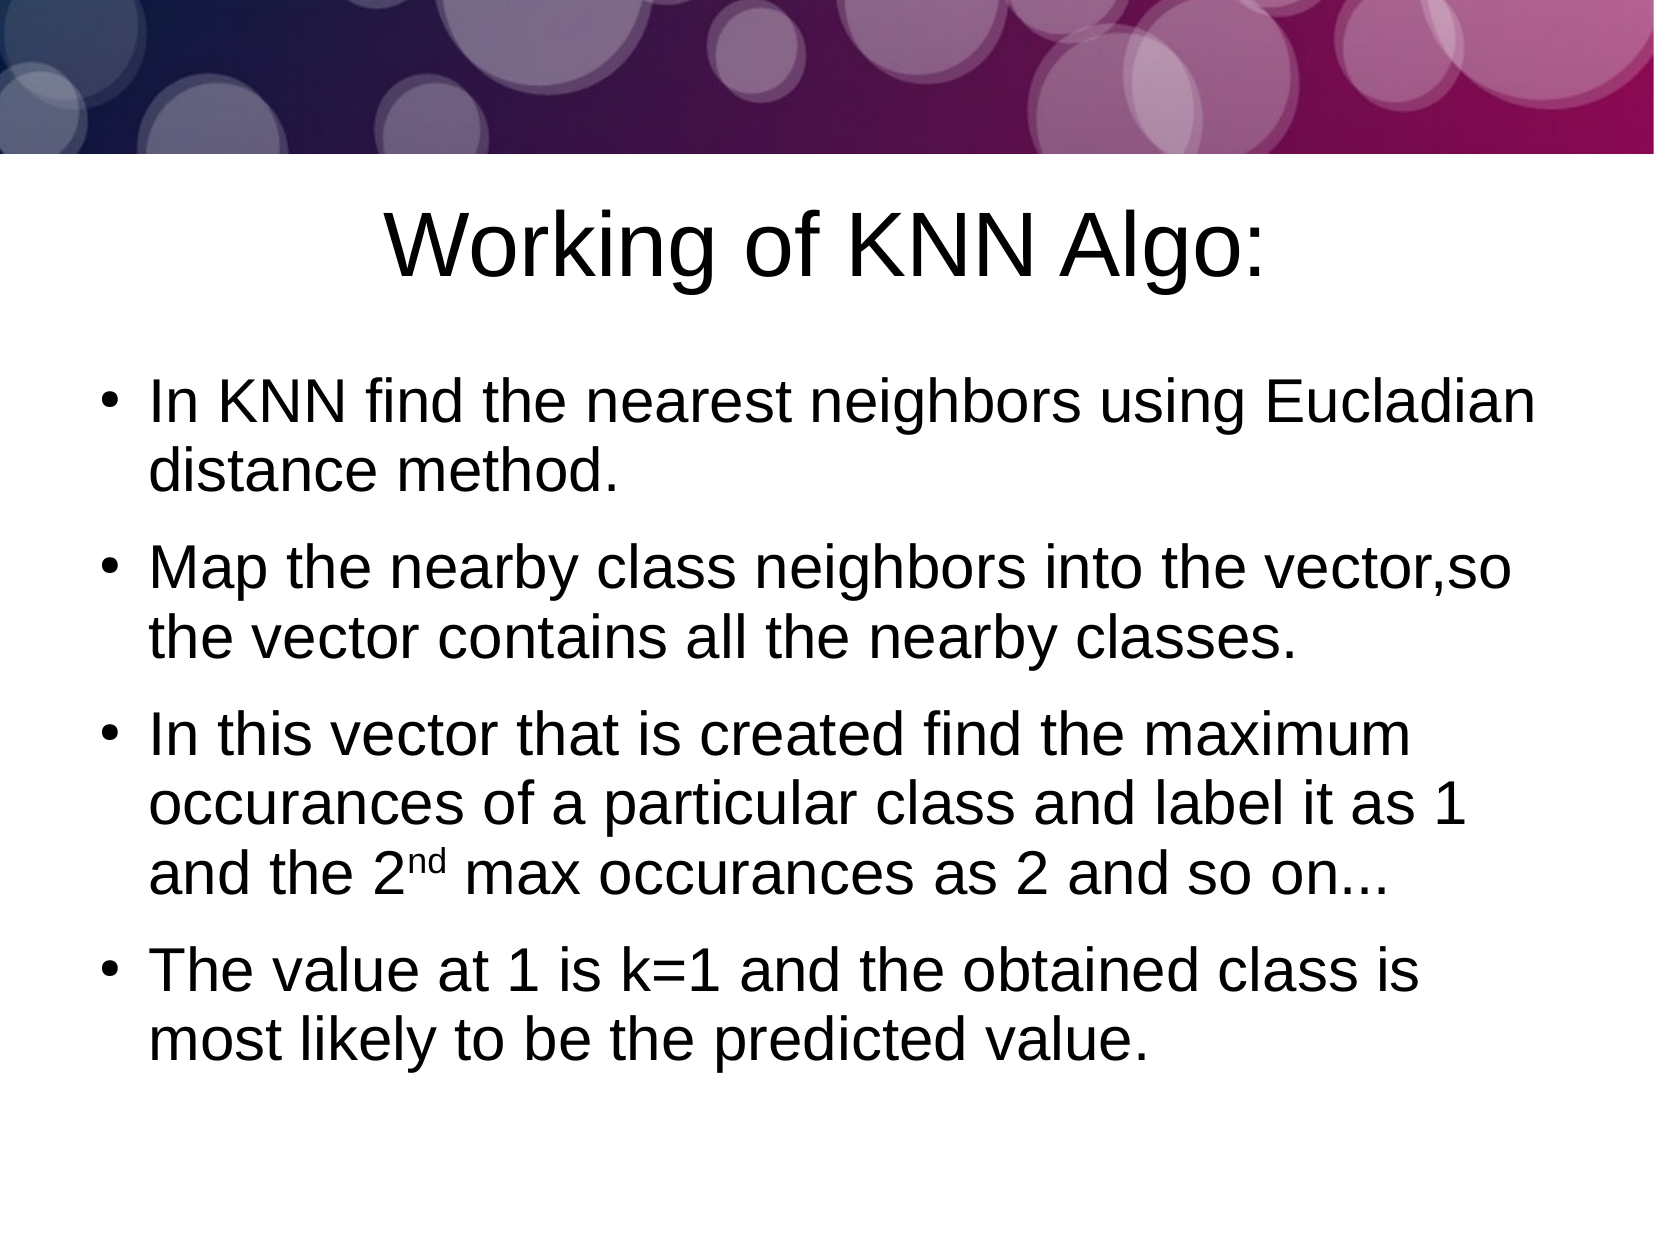

# Working of KNN Algo:
In KNN find the nearest neighbors using Eucladian distance method.
Map the nearby class neighbors into the vector,so the vector contains all the nearby classes.
In this vector that is created find the maximum occurances of a particular class and label it as 1 and the 2nd max occurances as 2 and so on...
The value at 1 is k=1 and the obtained class is most likely to be the predicted value.